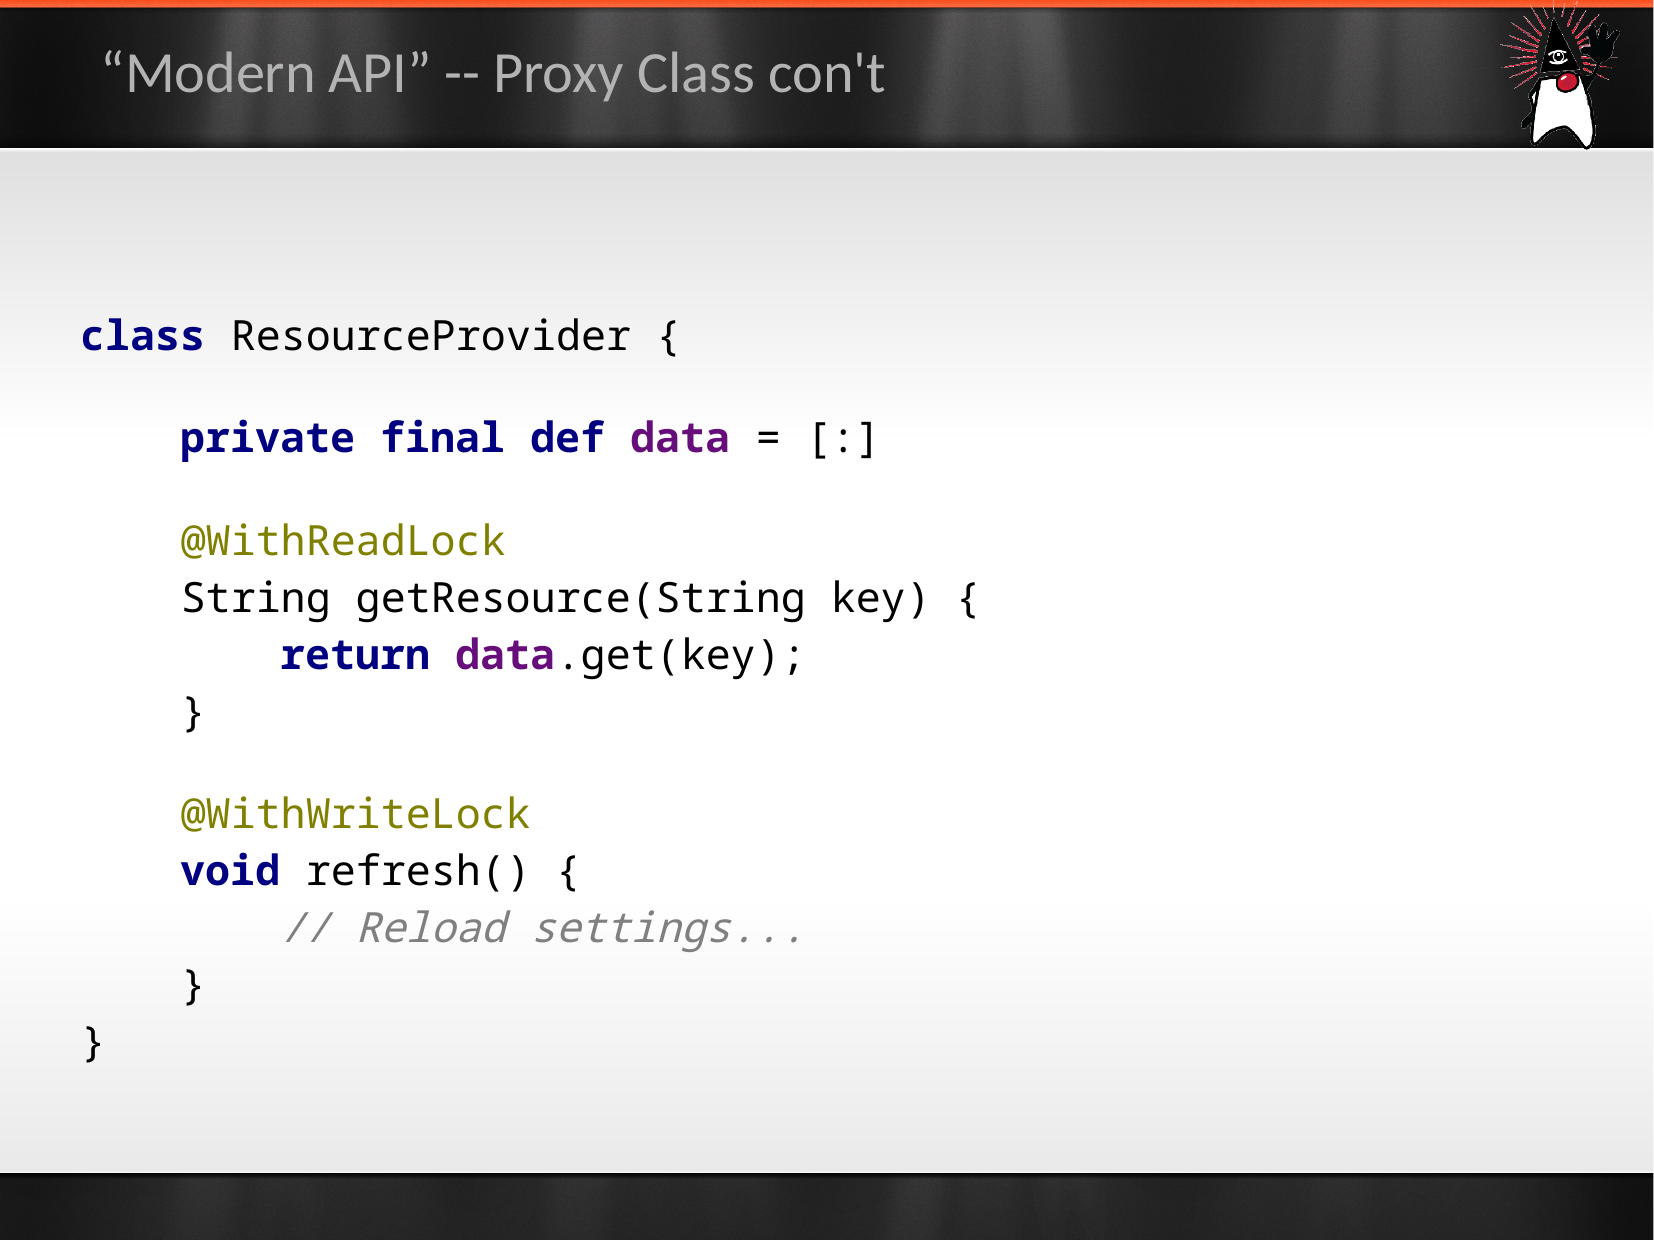

# “Modern API” -- Proxy Class con't
class ResourceProvider {
 private final def data = [:]
 @WithReadLock
 String getResource(String key) {
 return data.get(key);
 }
 @WithWriteLock
 void refresh() {
 // Reload settings...
 }
}